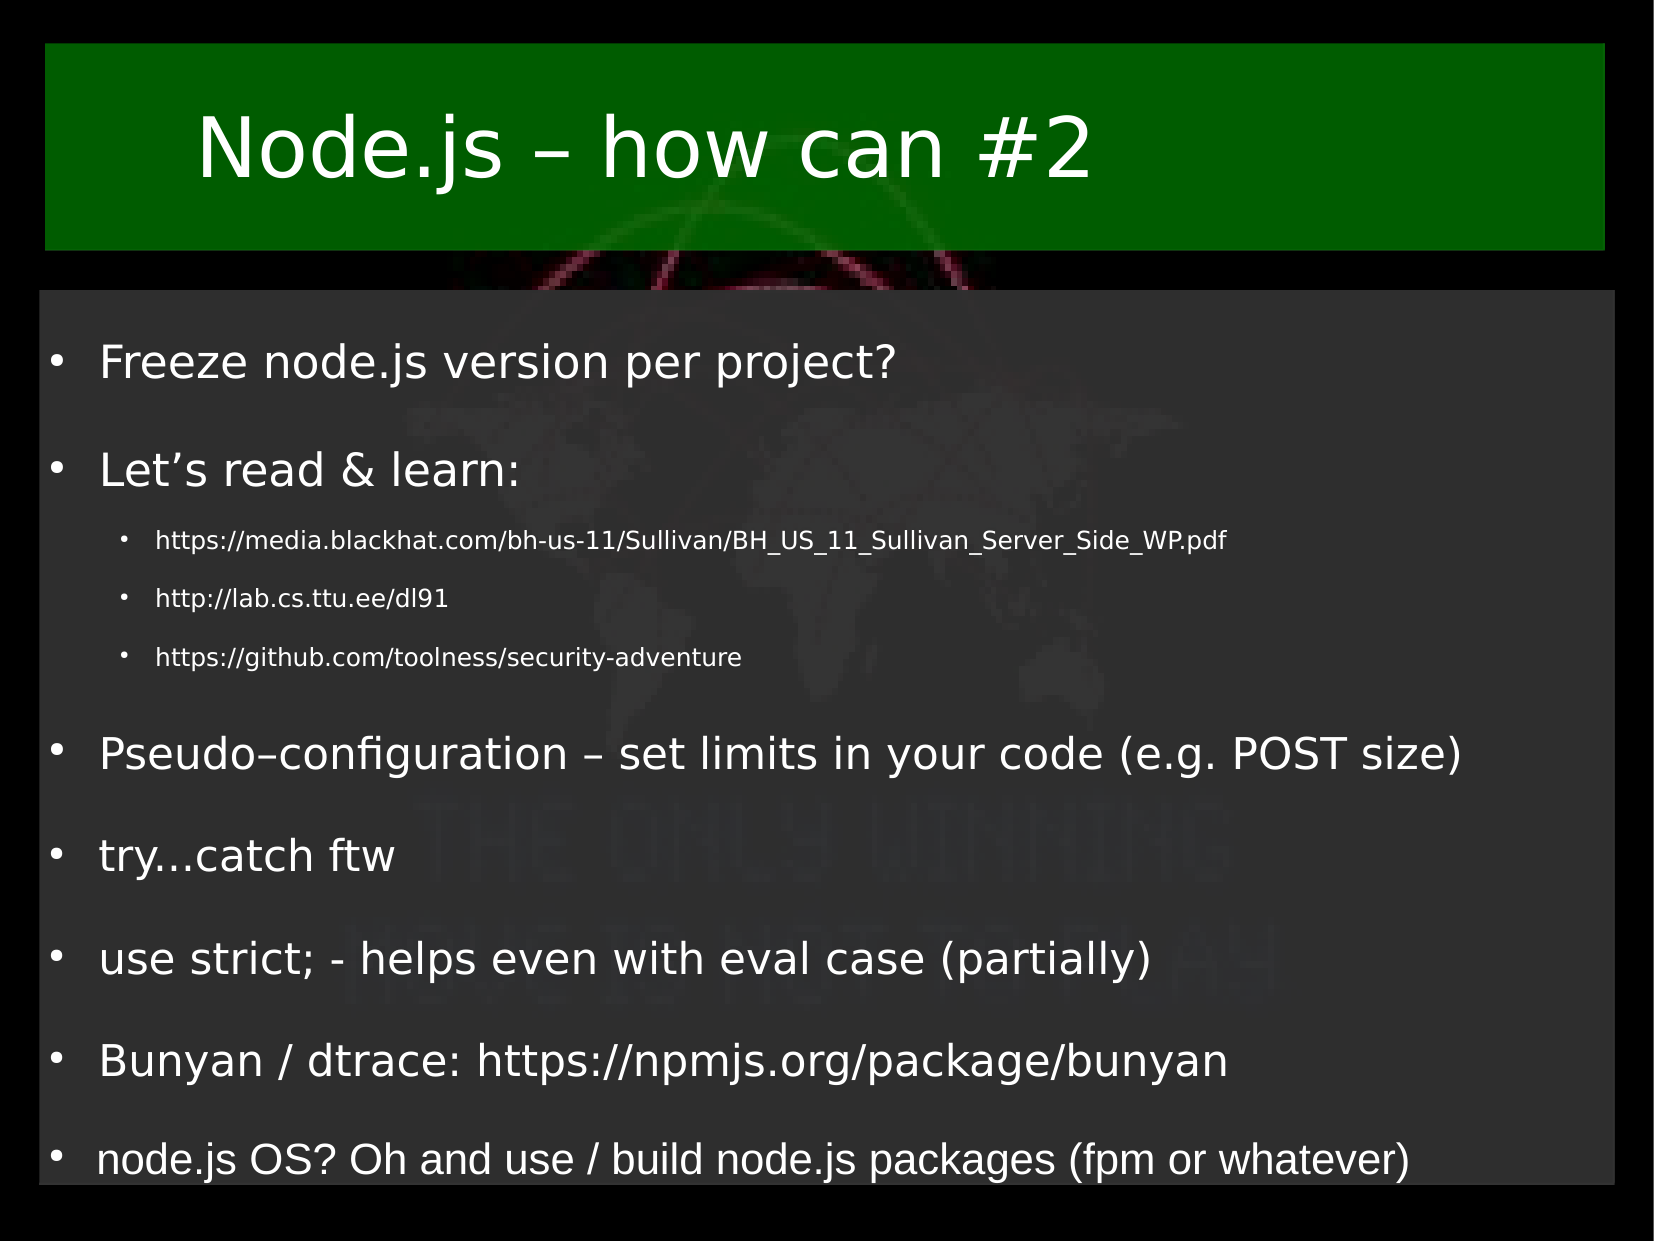

# Node.js – how can #2
 Freeze node.js version per project?
 Let’s read & learn:
https://media.blackhat.com/bh-us-11/Sullivan/BH_US_11_Sullivan_Server_Side_WP.pdf
http://lab.cs.ttu.ee/dl91
https://github.com/toolness/security-adventure
 Pseudo–configuration – set limits in your code (e.g. POST size)
 try...catch ftw
 use strict; - helps even with eval case (partially)
 Bunyan / dtrace: https://npmjs.org/package/bunyan
 node.js OS? Oh and use / build node.js packages (fpm or whatever)